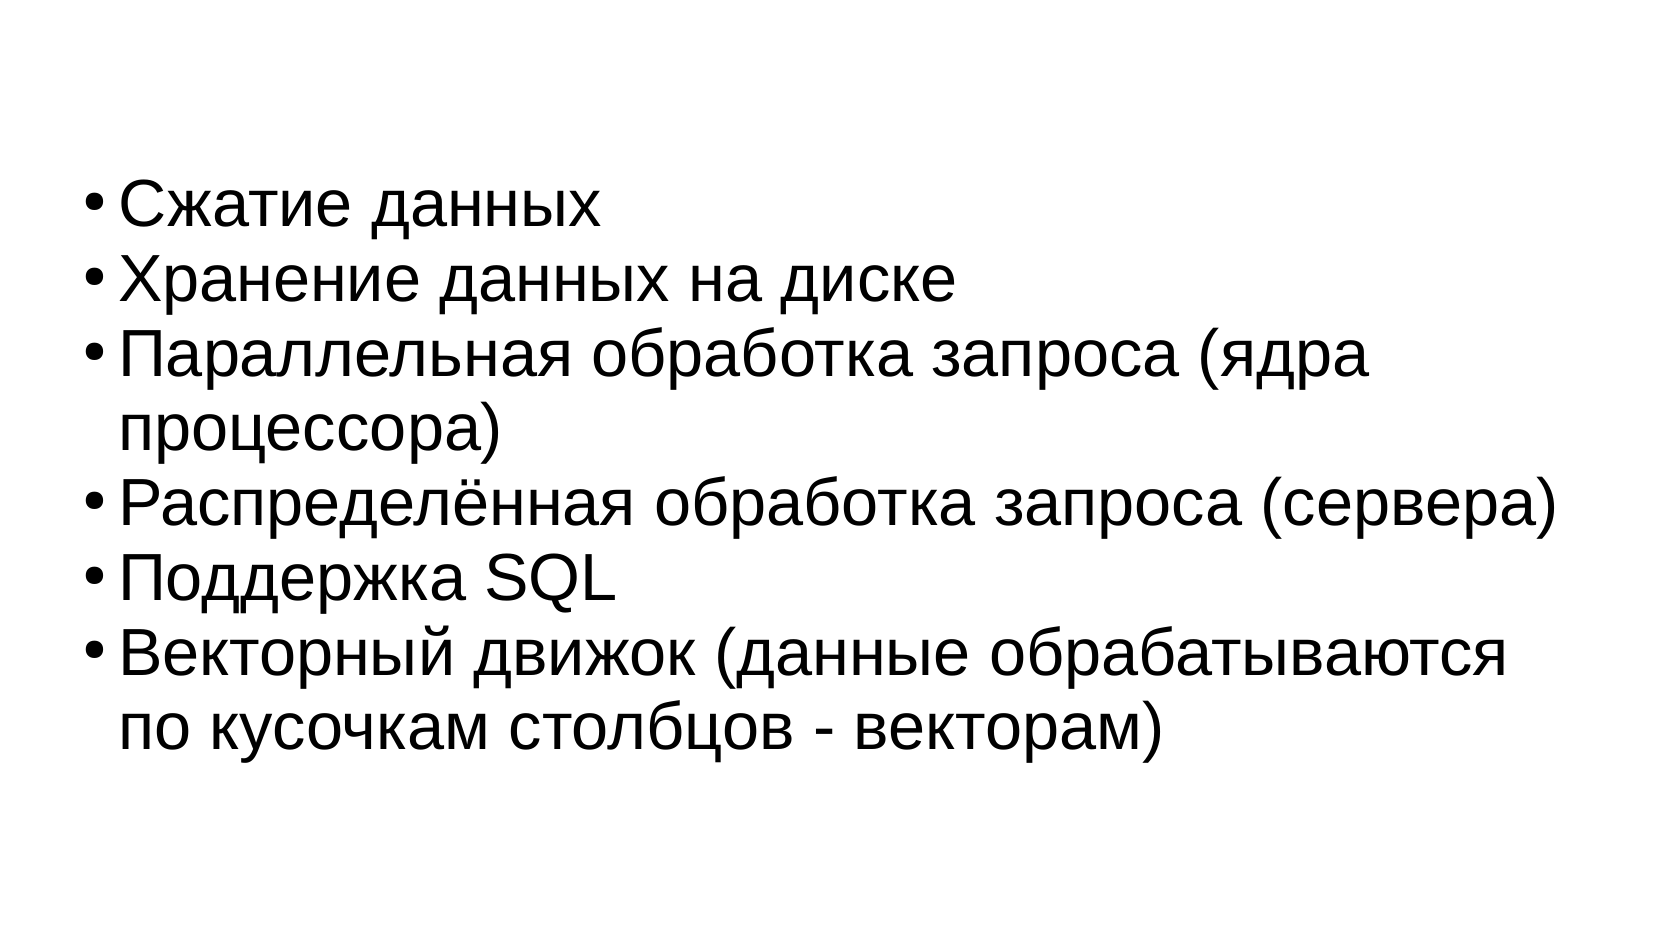

# Сжатие данных
Хранение данных на диске
Параллельная обработка запроса (ядра процессора)
Распределённая обработка запроса (сервера)
Поддержка SQL
Векторный движок (данные обрабатываются по кусочкам столбцов - векторам)